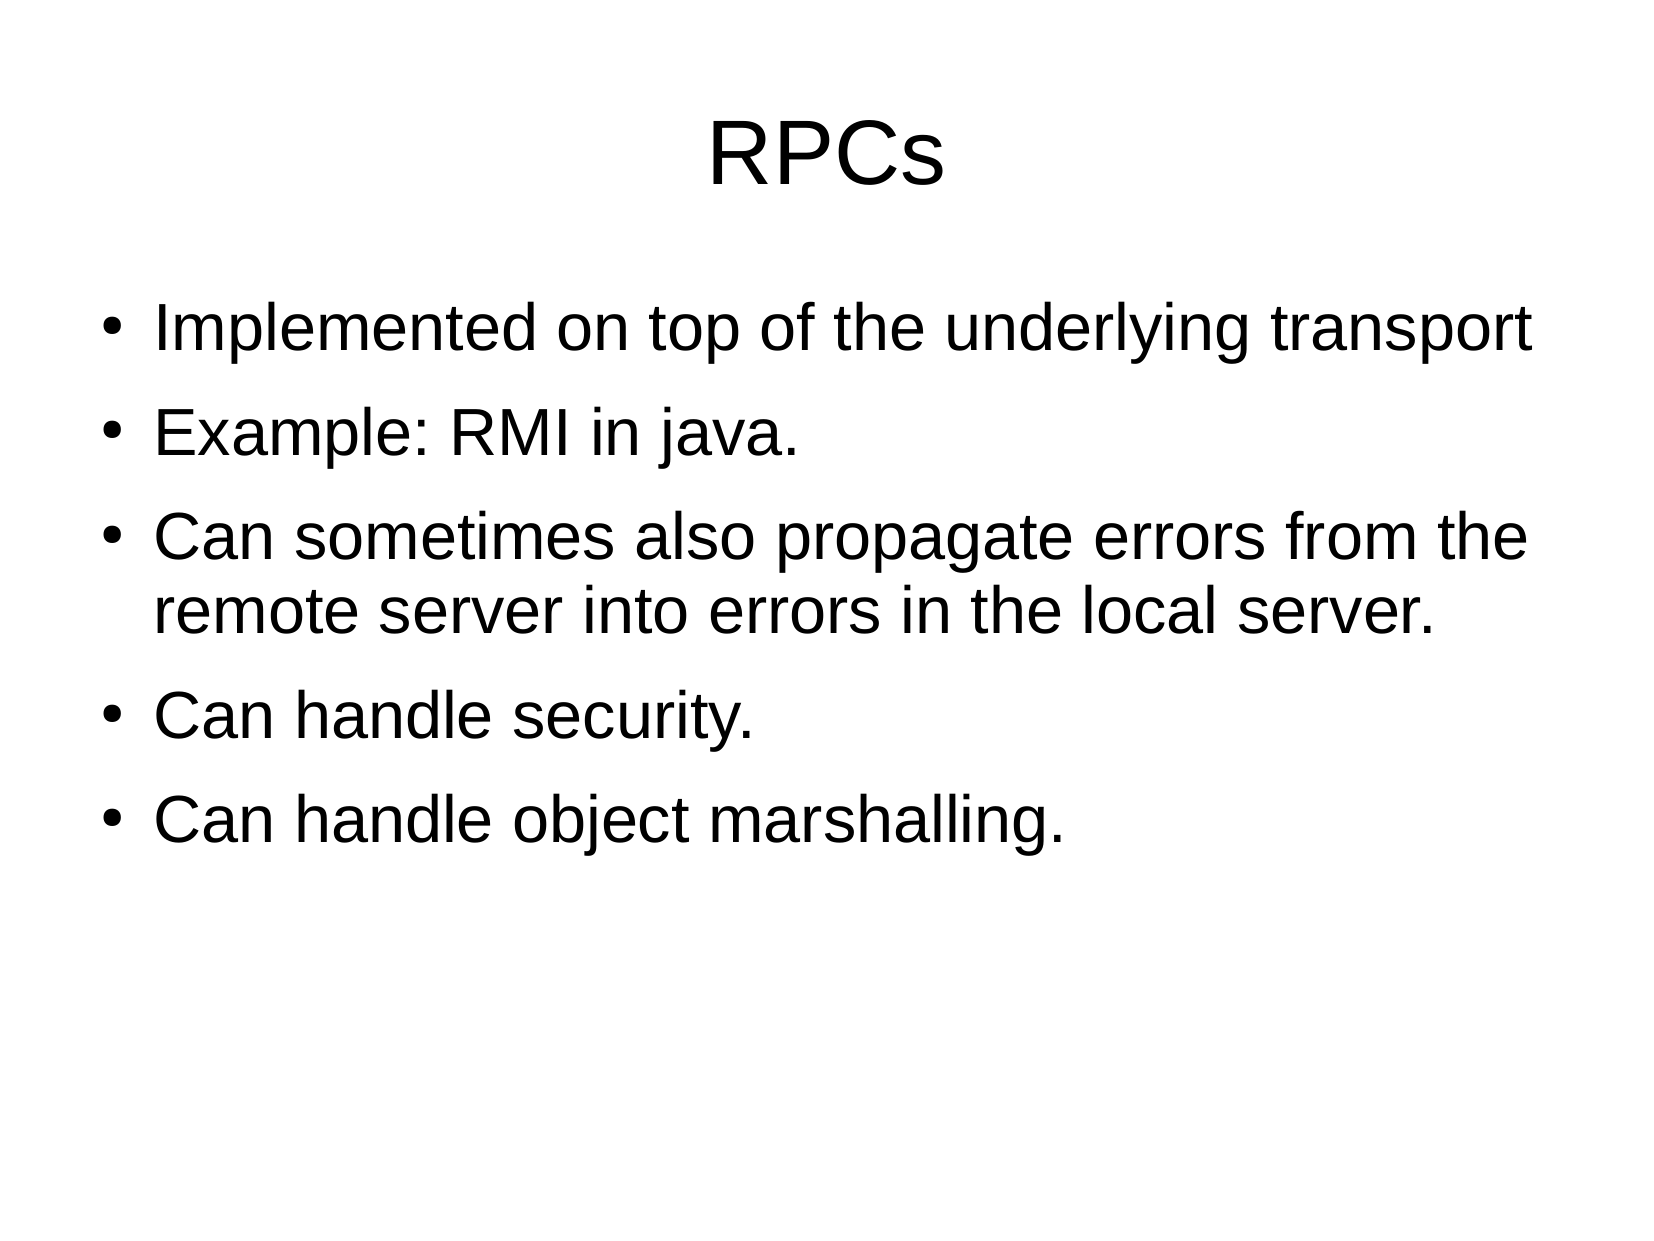

# RPCs
Implemented on top of the underlying transport
Example: RMI in java.
Can sometimes also propagate errors from the remote server into errors in the local server.
Can handle security.
Can handle object marshalling.